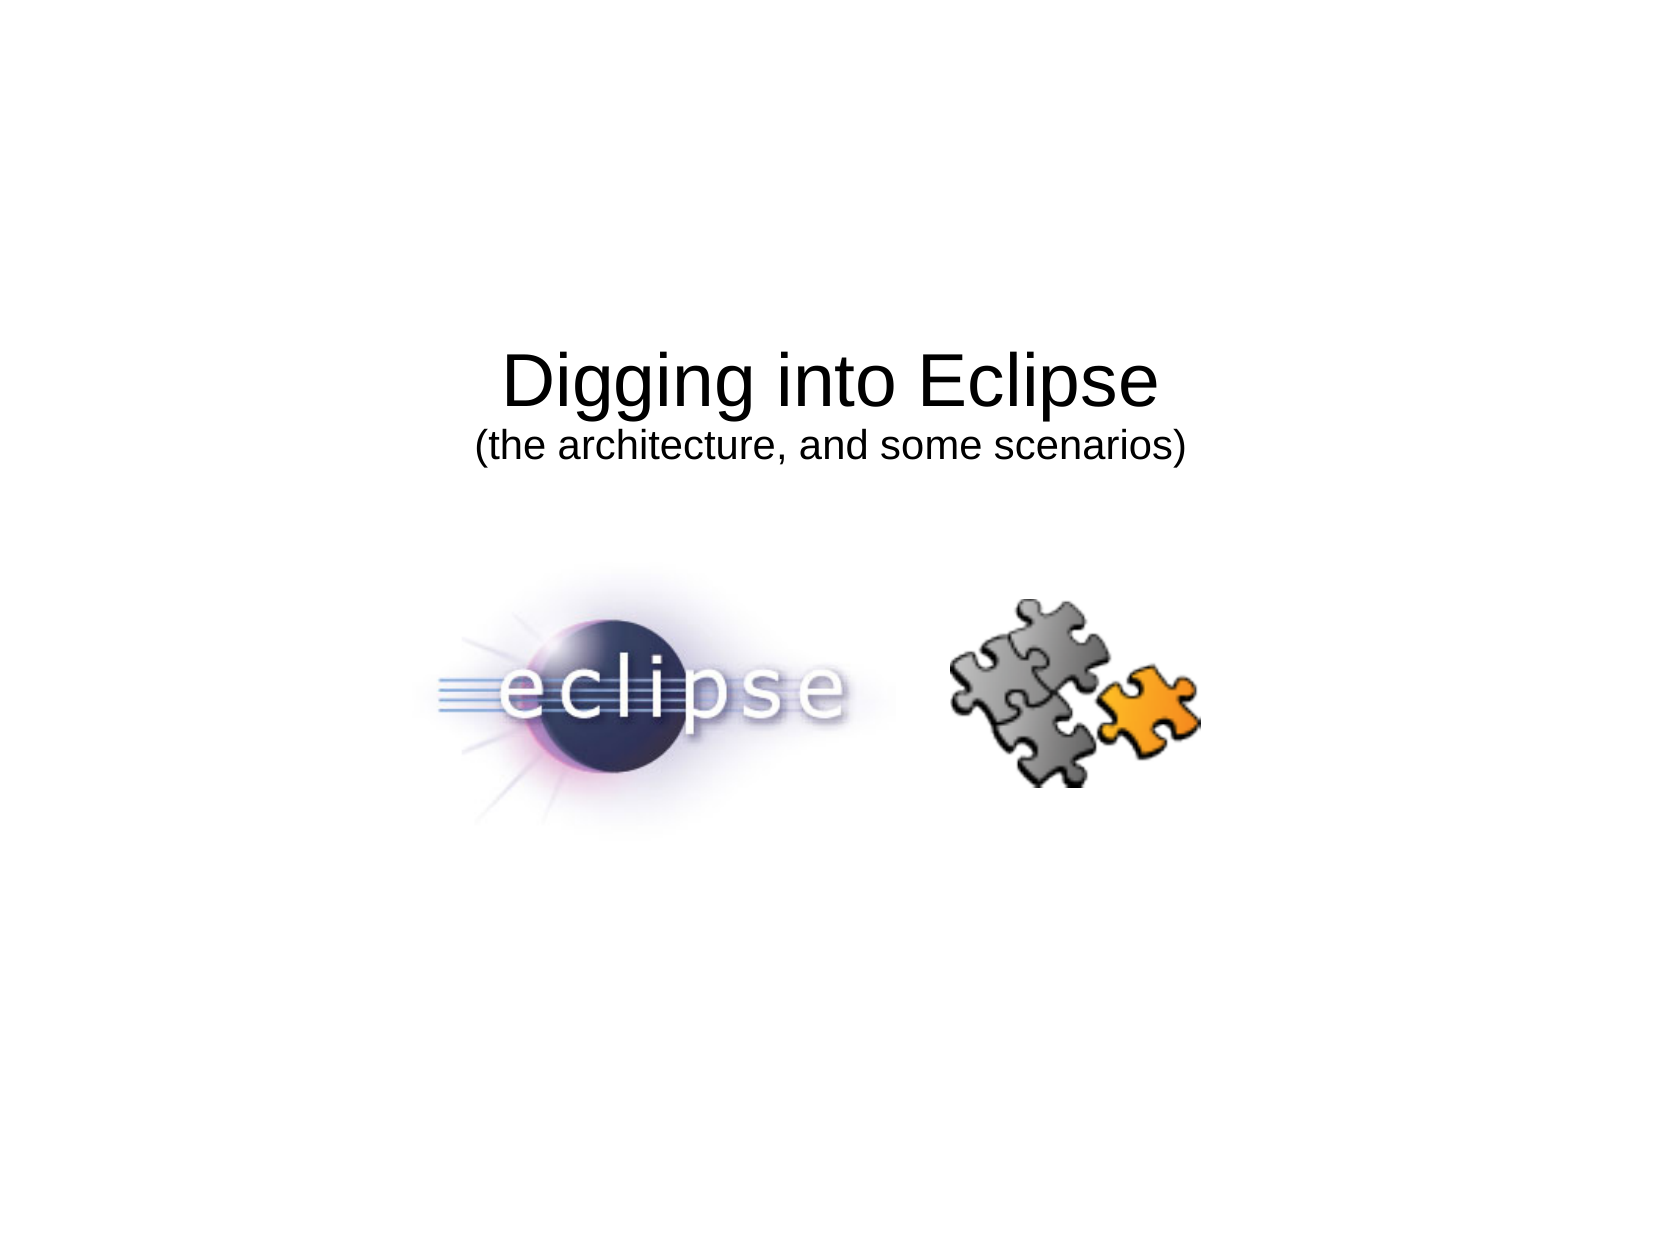

# Digging into Eclipse (the architecture, and some scenarios)